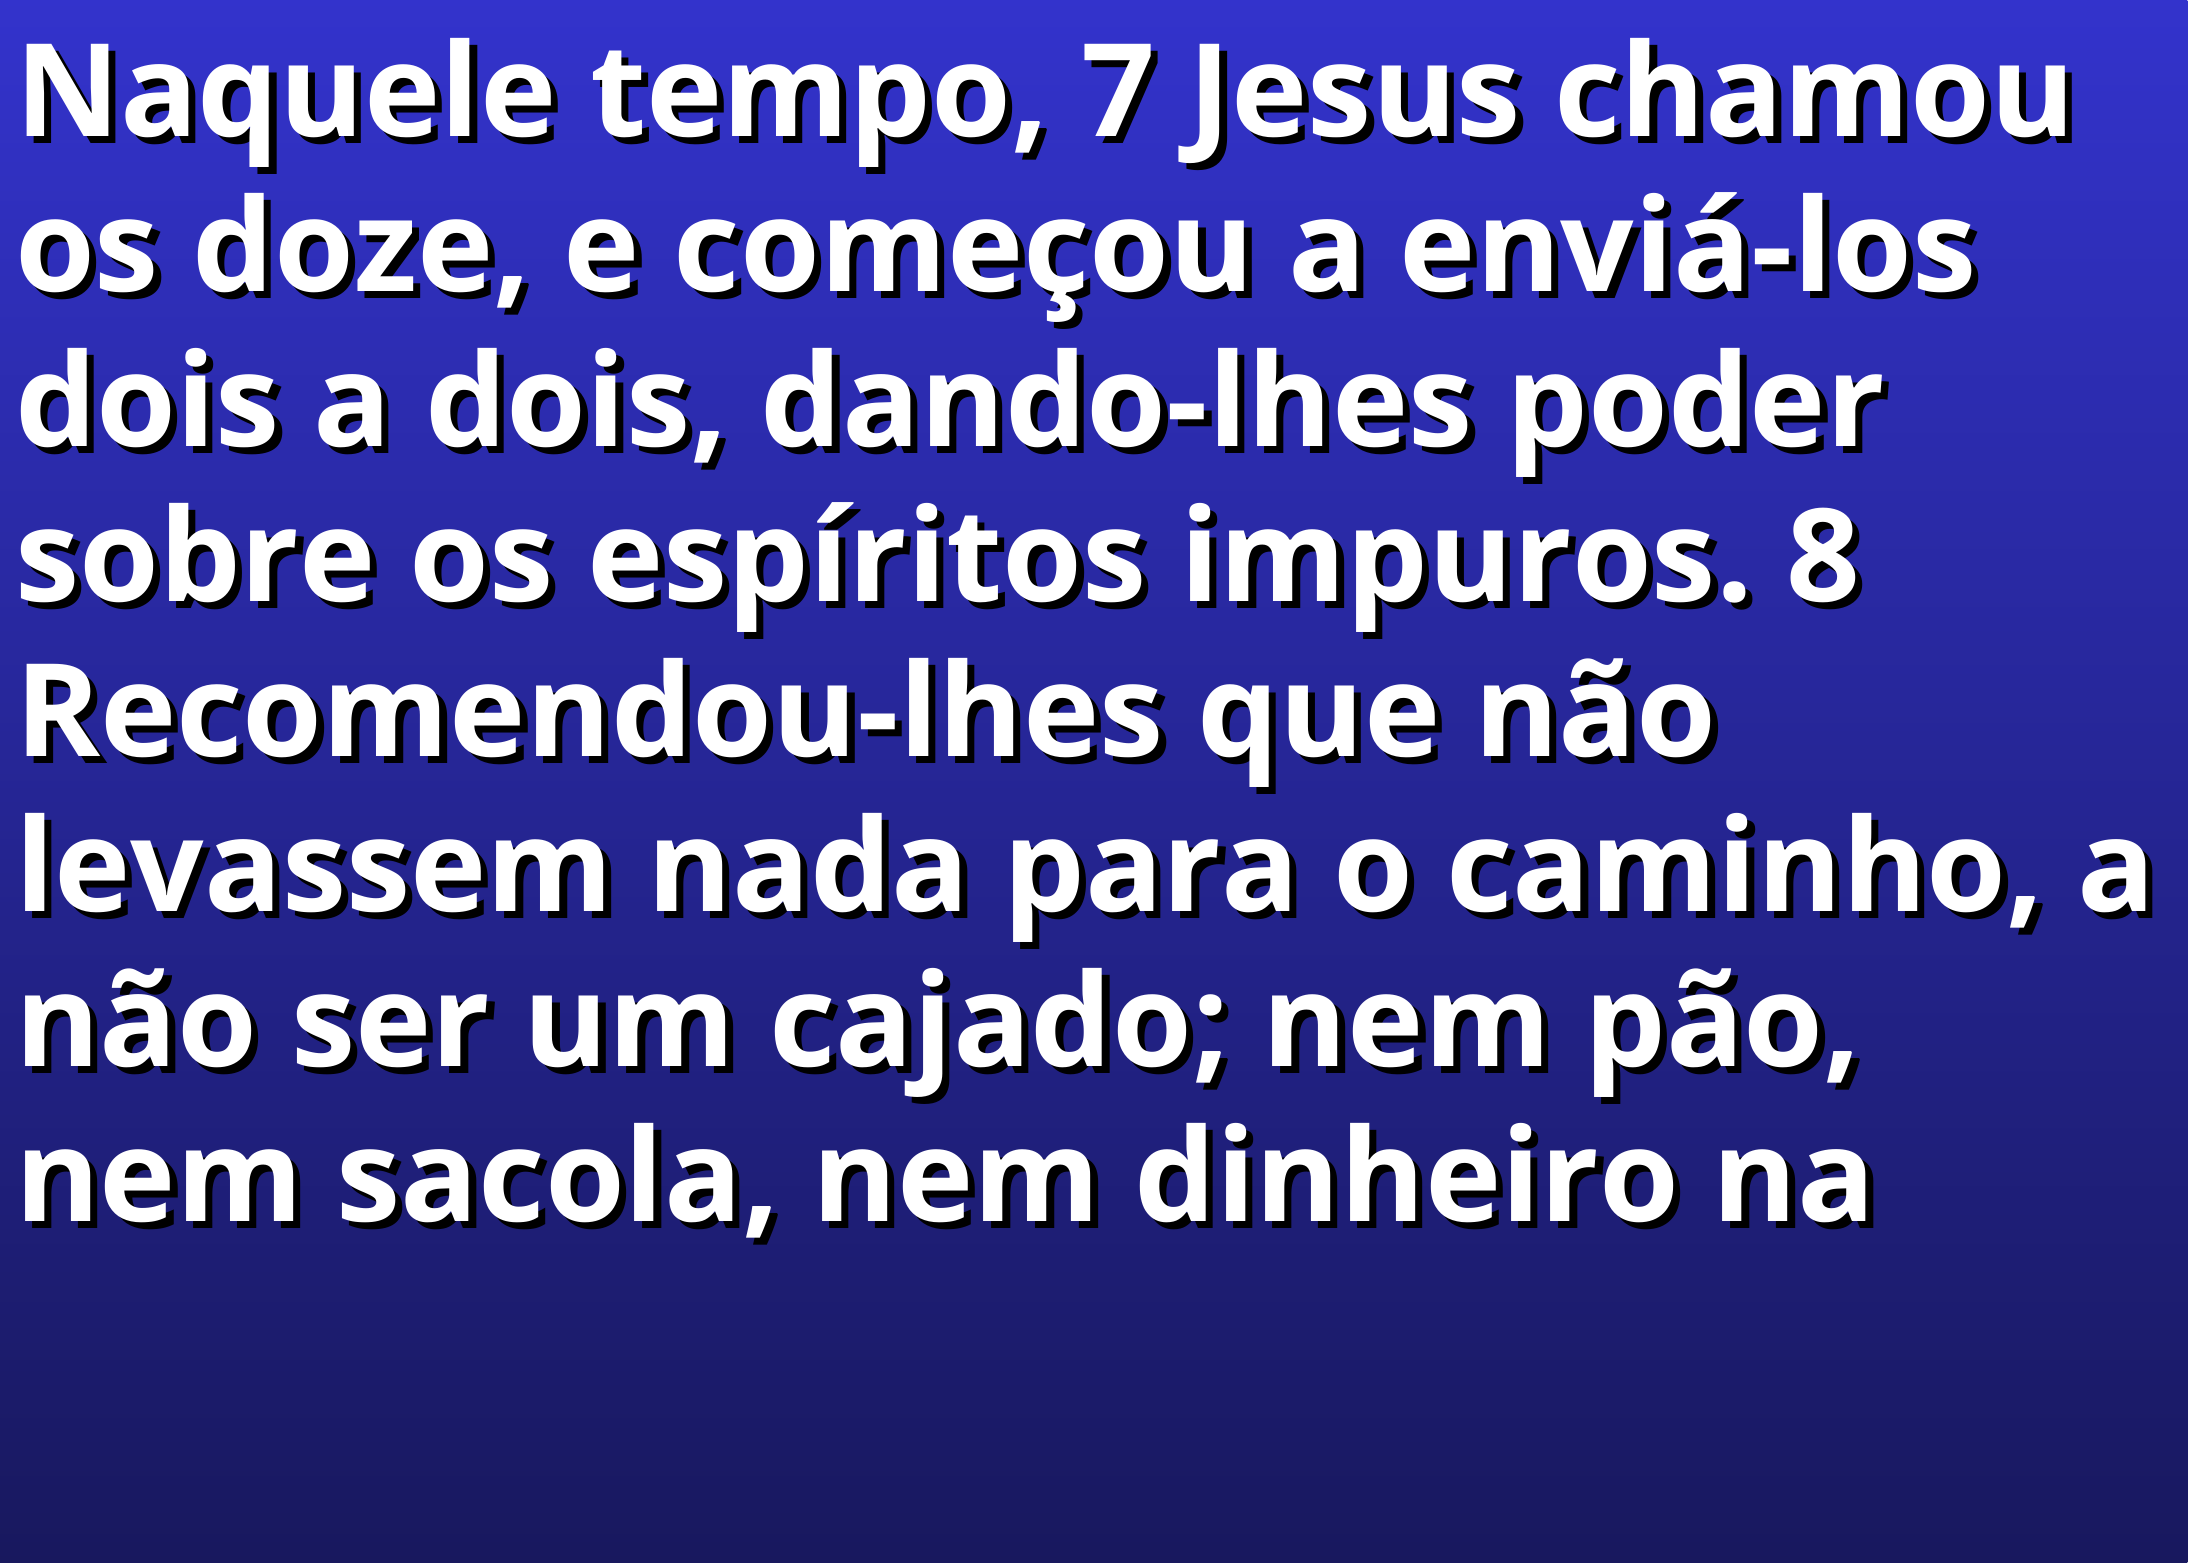

Naquele tempo, 7 Jesus chamou os doze, e começou a enviá-los dois a dois, dando-lhes poder sobre os espíritos impuros. 8 Recomendou-lhes que não levassem nada para o caminho, a não ser um cajado; nem pão, nem sacola, nem dinheiro na